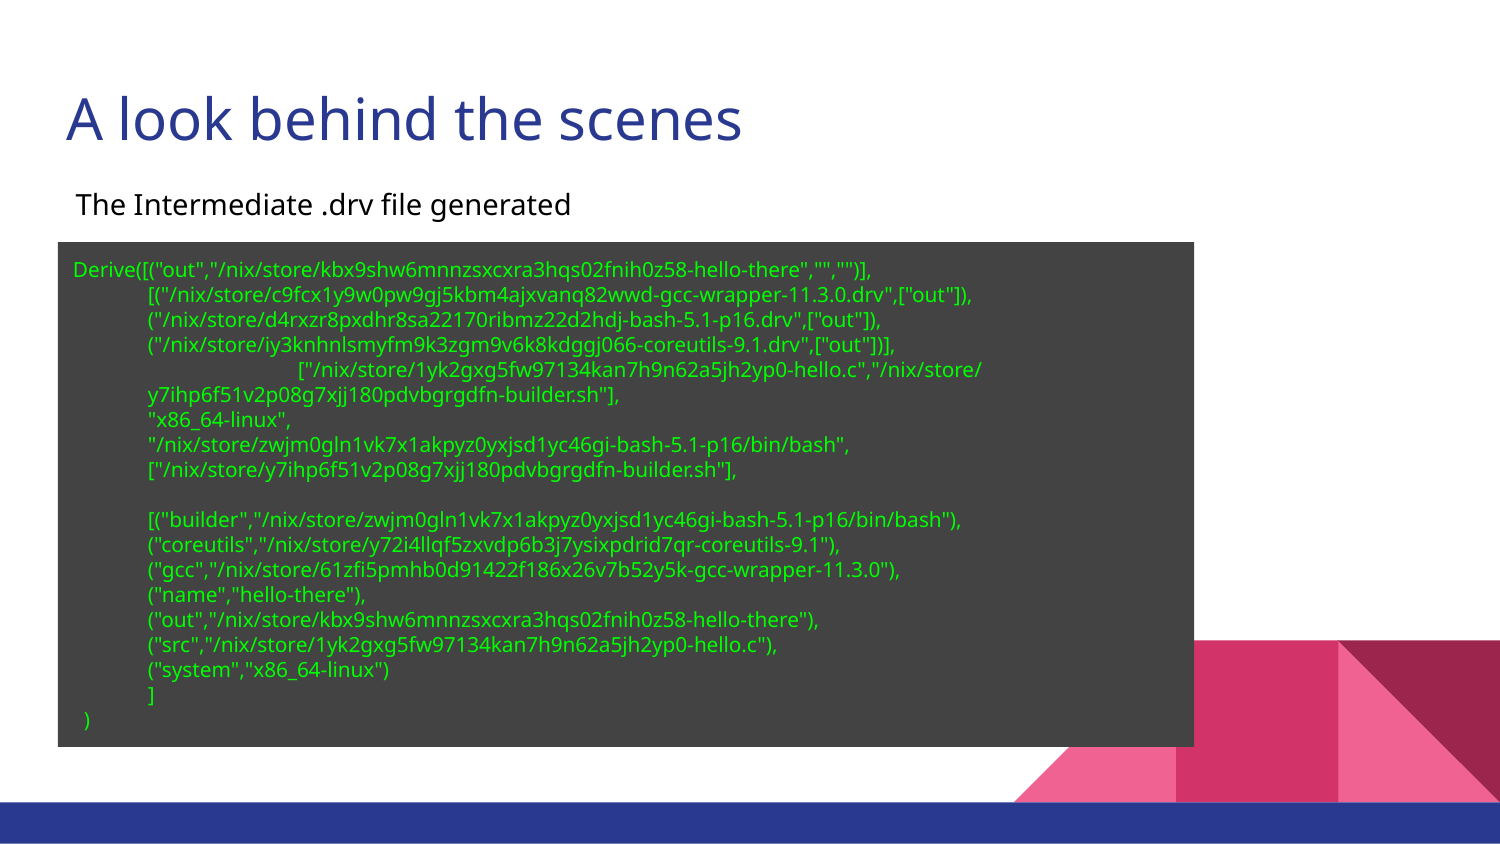

# A look behind the scenes
The Intermediate .drv file generated
Derive([("out","/nix/store/kbx9shw6mnnzsxcxra3hqs02fnih0z58-hello-there","","")],
 	[("/nix/store/c9fcx1y9w0pw9gj5kbm4ajxvanq82wwd-gcc-wrapper-11.3.0.drv",["out"]),
 	("/nix/store/d4rxzr8pxdhr8sa22170ribmz22d2hdj-bash-5.1-p16.drv",["out"]),
 	("/nix/store/iy3knhnlsmyfm9k3zgm9v6k8kdggj066-coreutils-9.1.drv",["out"])],
 	["/nix/store/1yk2gxg5fw97134kan7h9n62a5jh2yp0-hello.c","/nix/store/y7ihp6f51v2p08g7xjj180pdvbgrgdfn-builder.sh"],
 	"x86_64-linux",
 	"/nix/store/zwjm0gln1vk7x1akpyz0yxjsd1yc46gi-bash-5.1-p16/bin/bash",
 	["/nix/store/y7ihp6f51v2p08g7xjj180pdvbgrgdfn-builder.sh"],
 	[("builder","/nix/store/zwjm0gln1vk7x1akpyz0yxjsd1yc46gi-bash-5.1-p16/bin/bash"),
 	("coreutils","/nix/store/y72i4llqf5zxvdp6b3j7ysixpdrid7qr-coreutils-9.1"),
 	("gcc","/nix/store/61zfi5pmhb0d91422f186x26v7b52y5k-gcc-wrapper-11.3.0"),
 	("name","hello-there"),
 	("out","/nix/store/kbx9shw6mnnzsxcxra3hqs02fnih0z58-hello-there"),
 	("src","/nix/store/1yk2gxg5fw97134kan7h9n62a5jh2yp0-hello.c"),
 	("system","x86_64-linux")
 	]
 )